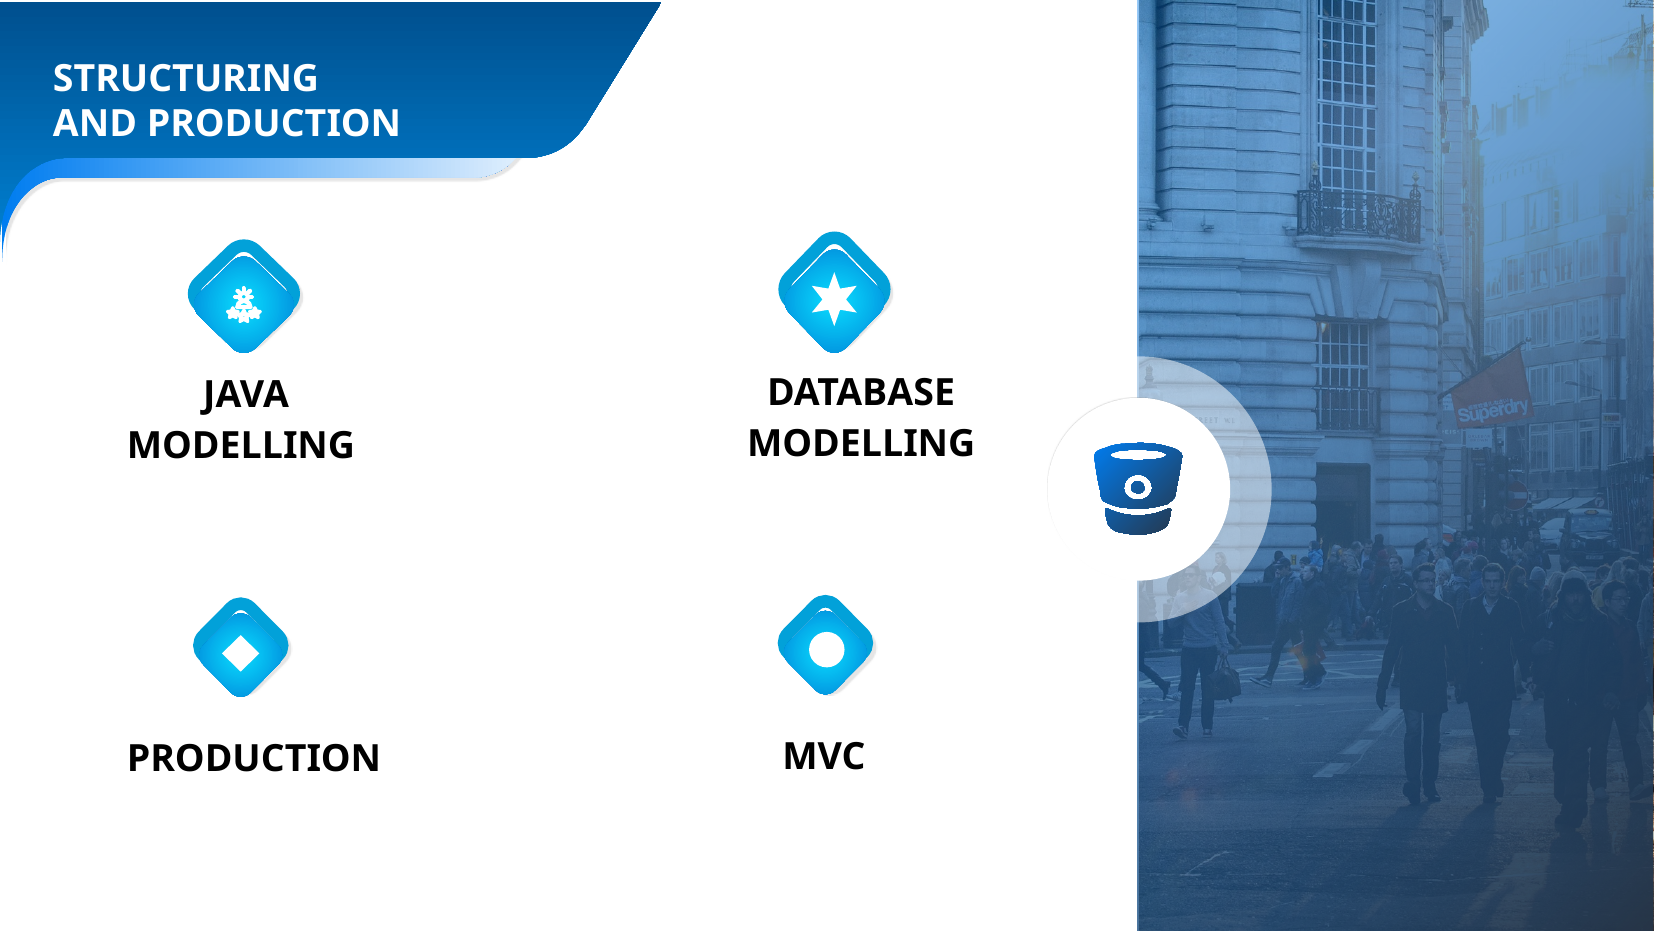

STRUCTURING
AND PRODUCTION
DATABASE MODELLING
 JAVA MODELLING
MVC
PRODUCTION